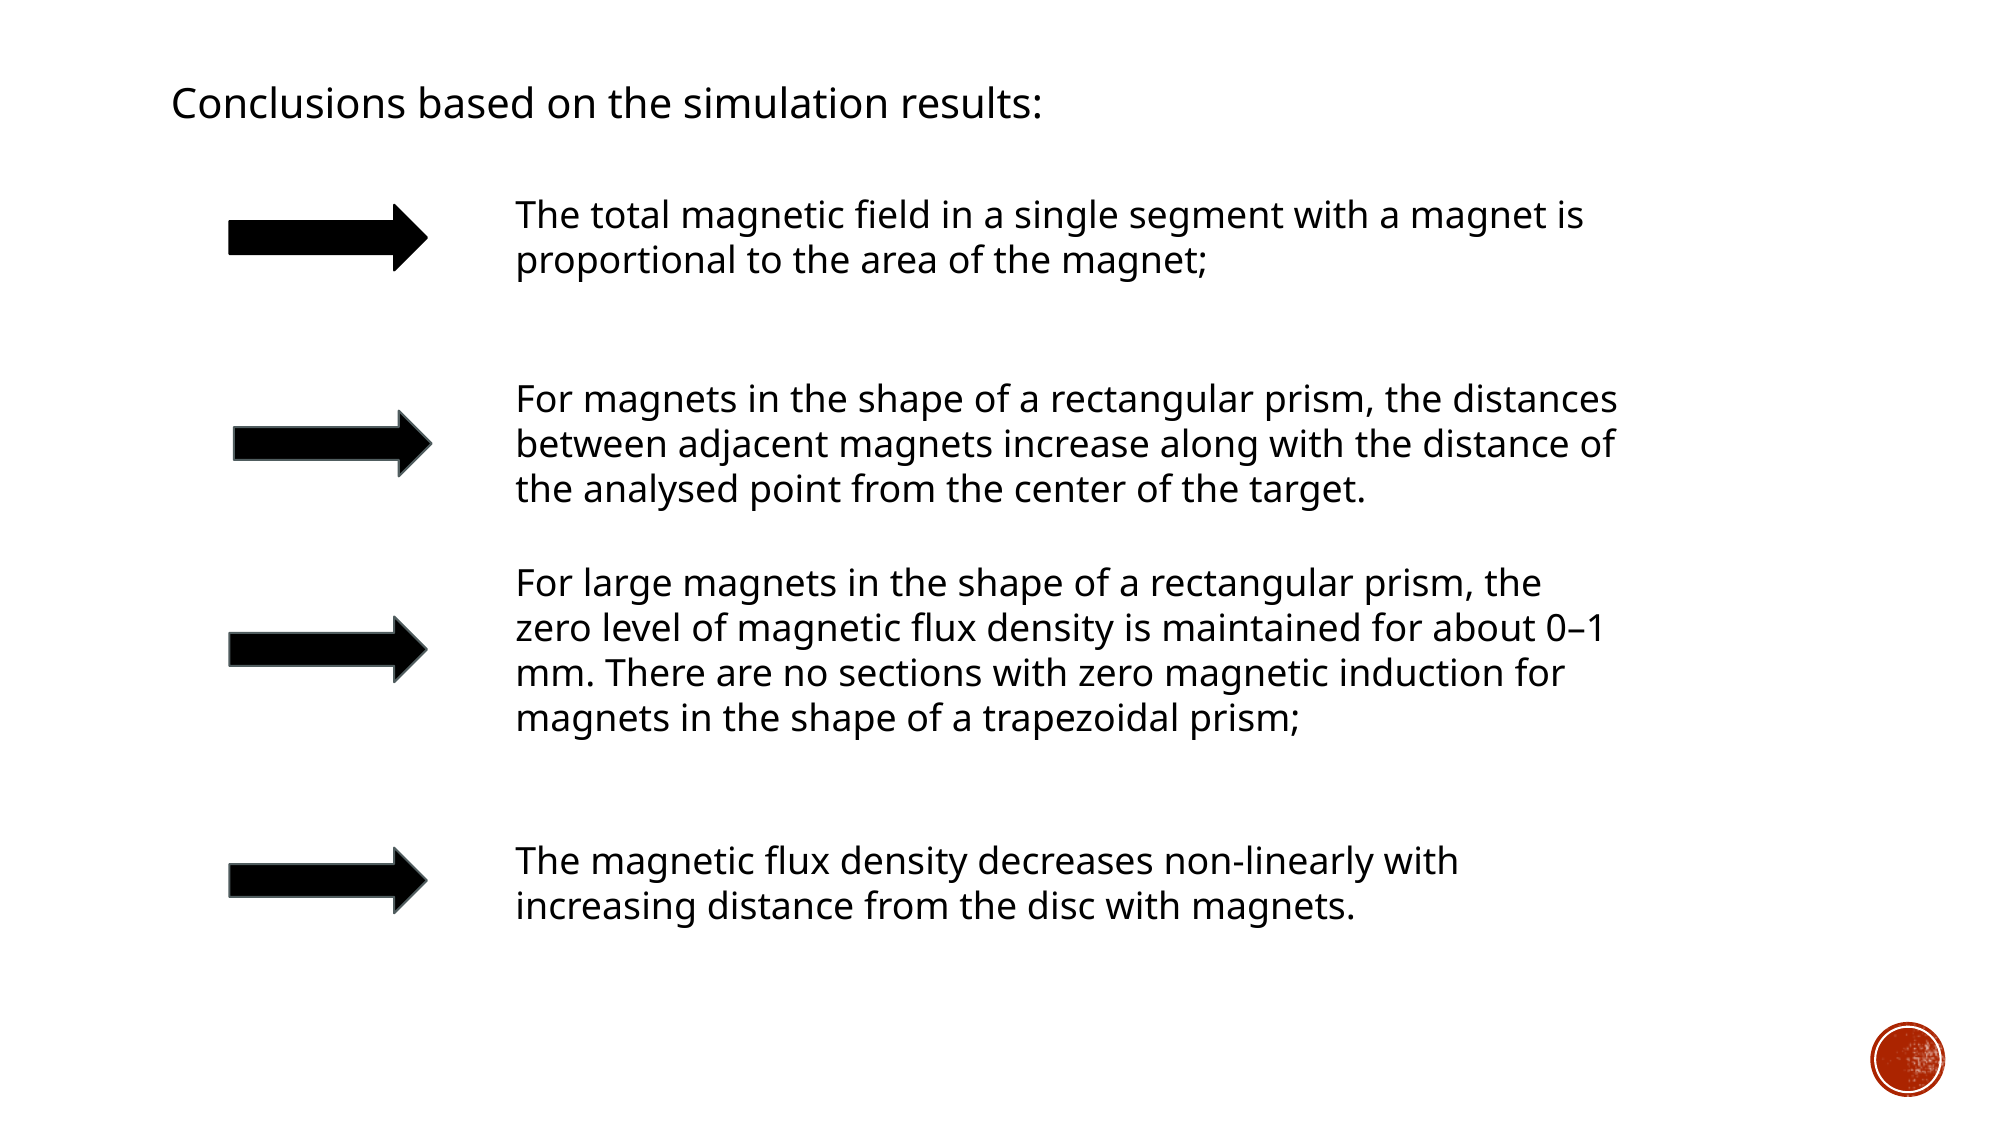

Conclusions based on the simulation results:
The total magnetic field in a single segment with a magnet is proportional to the area of the magnet;
For magnets in the shape of a rectangular prism, the distances between adjacent magnets increase along with the distance of the analysed point from the center of the target.
For large magnets in the shape of a rectangular prism, the zero level of magnetic flux density is maintained for about 0–1 mm. There are no sections with zero magnetic induction for magnets in the shape of a trapezoidal prism;
The magnetic flux density decreases non-linearly with increasing distance from the disc with magnets.